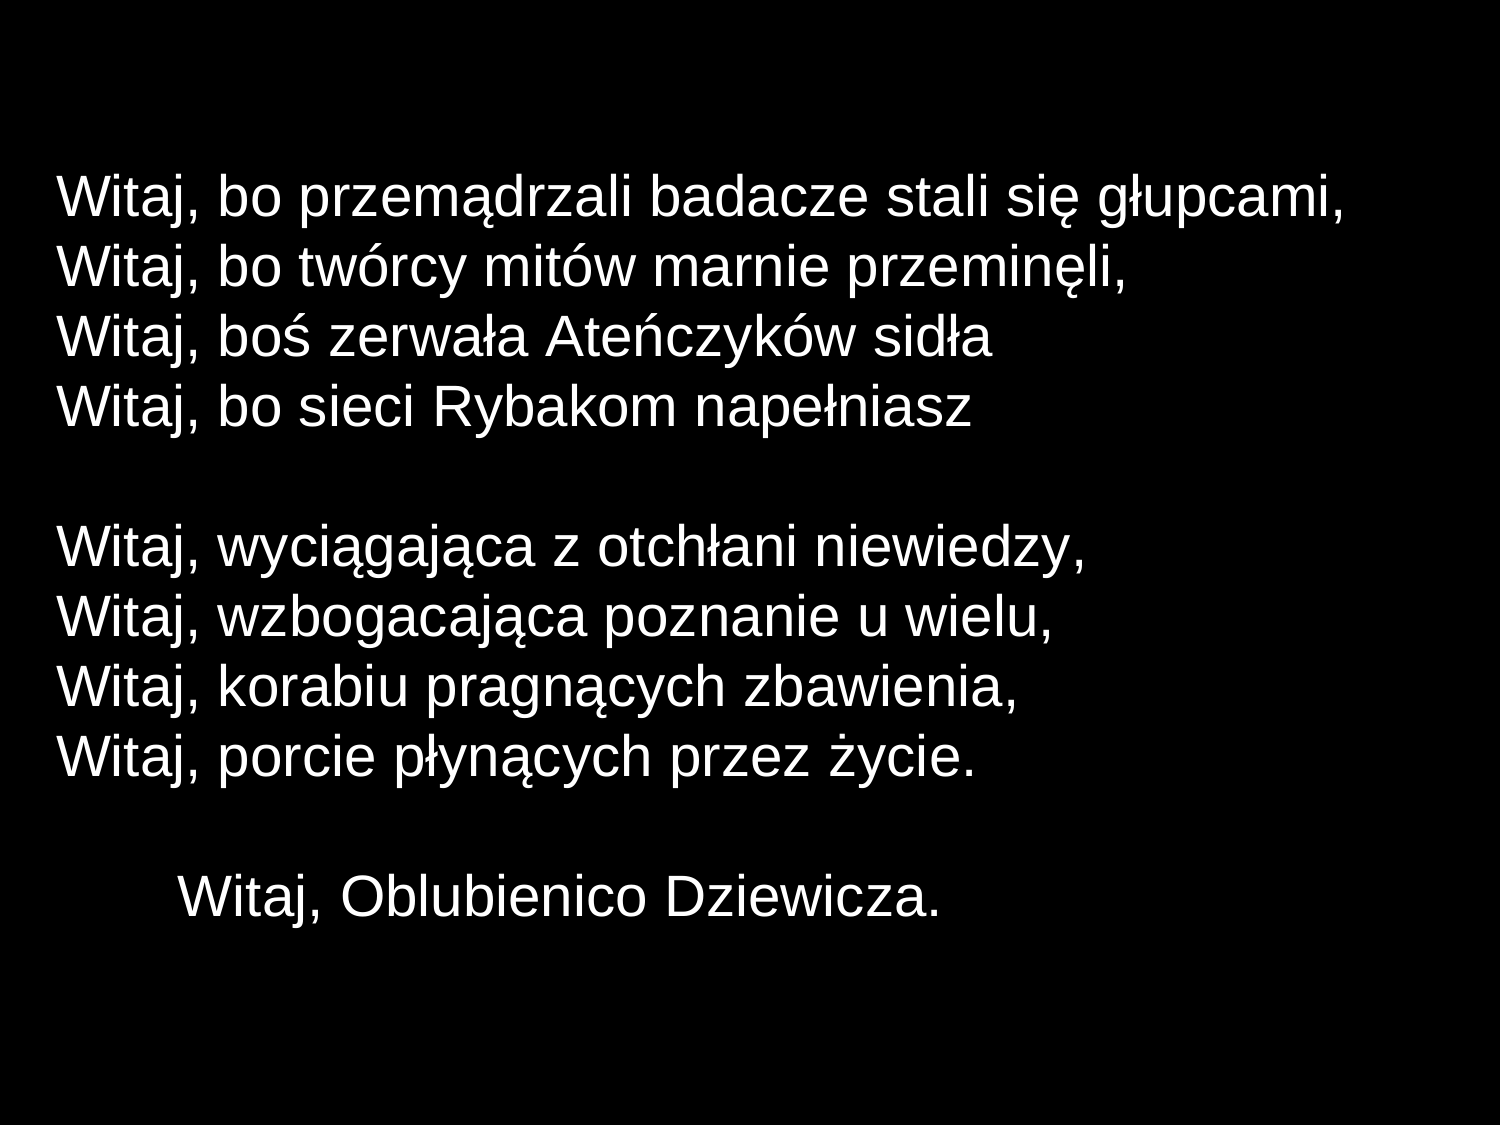

Witaj, bo przemądrzali badacze stali się głupcami,
Witaj, bo twórcy mitów marnie przeminęli,
Witaj, boś zerwała Ateńczyków sidła
Witaj, bo sieci Rybakom napełniasz
Witaj, wyciągająca z otchłani niewiedzy,
Witaj, wzbogacająca poznanie u wielu,
Witaj, korabiu pragnących zbawienia,
Witaj, porcie płynących przez życie.
Witaj, Oblubienico Dziewicza.